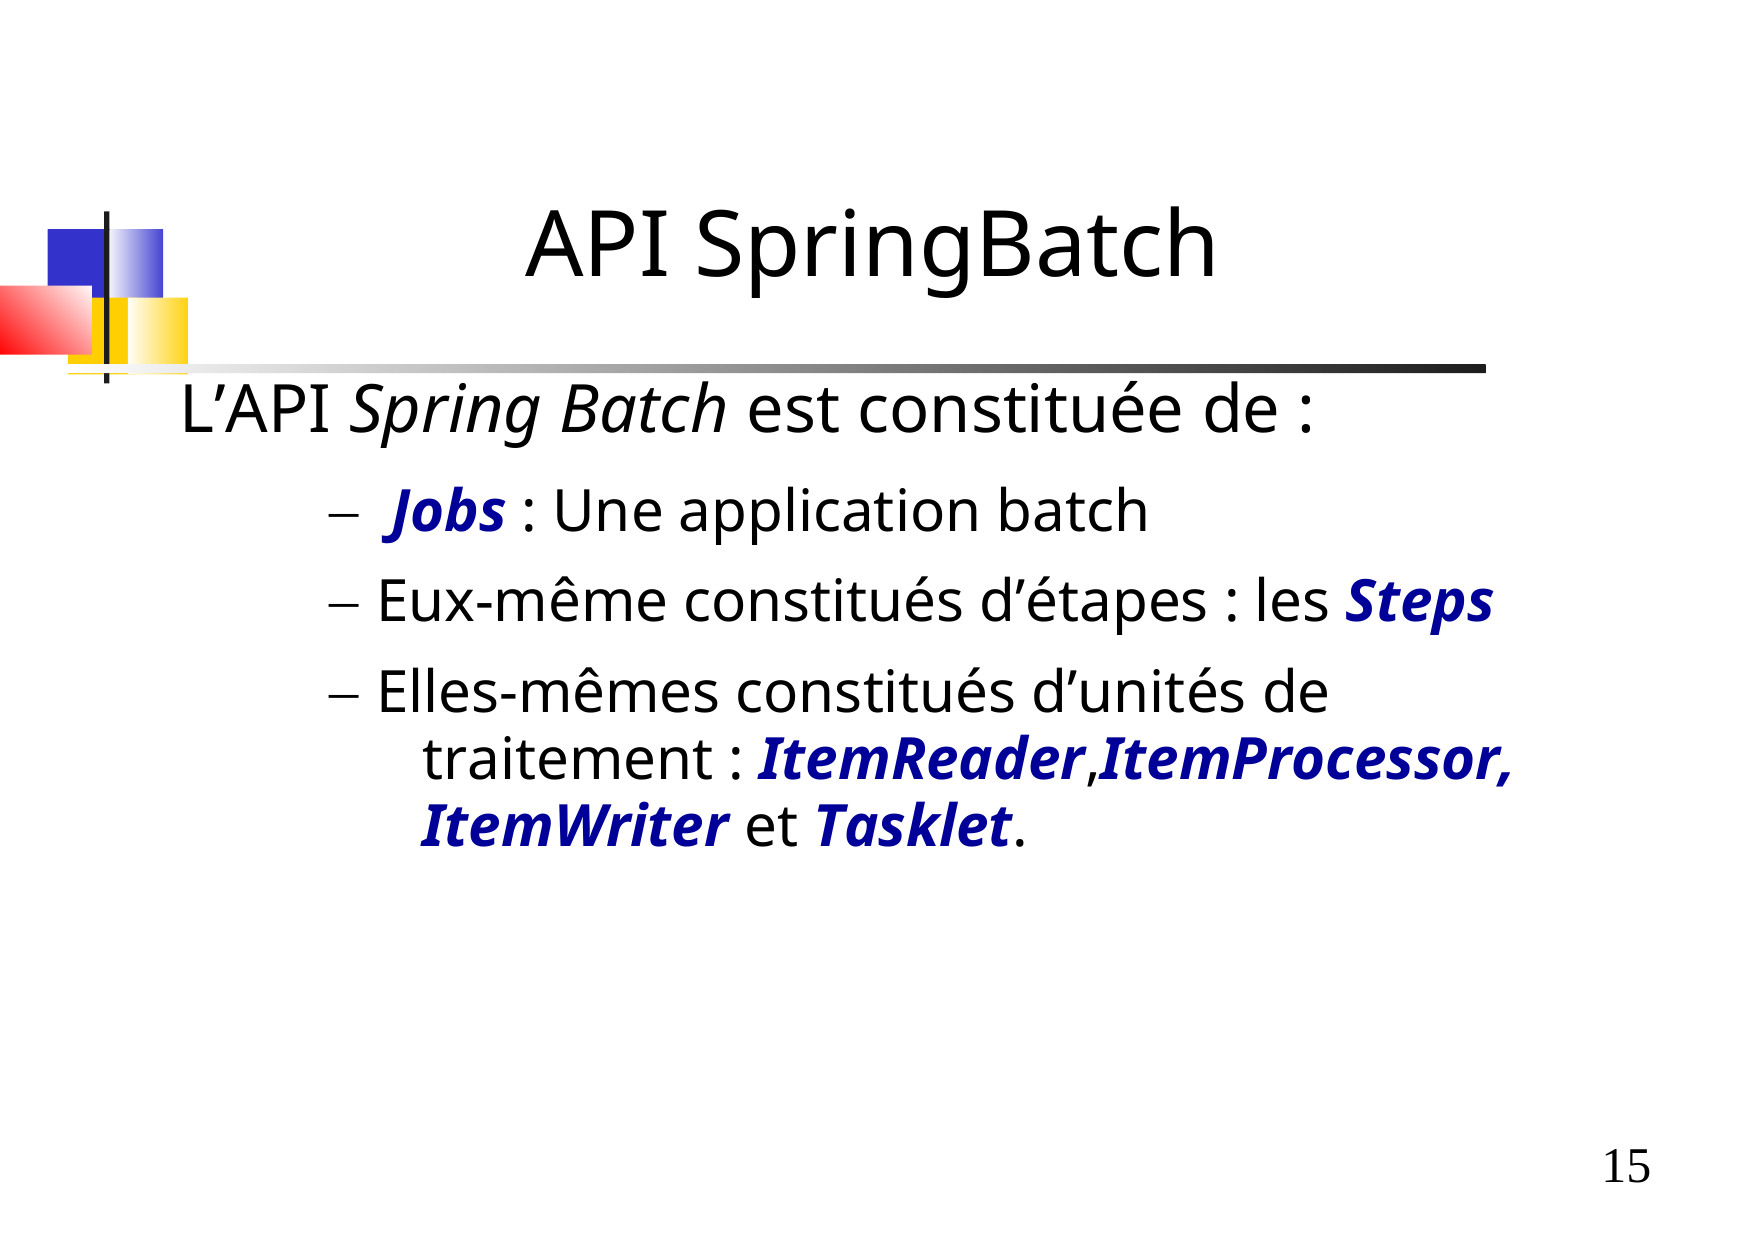

# API SpringBatch
L’API Spring Batch est constituée de :
 Jobs : Une application batch
Eux-même constitués d’étapes : les Steps
Elles-mêmes constitués d’unités de traitement : ItemReader,ItemProcessor, ItemWriter et Tasklet.